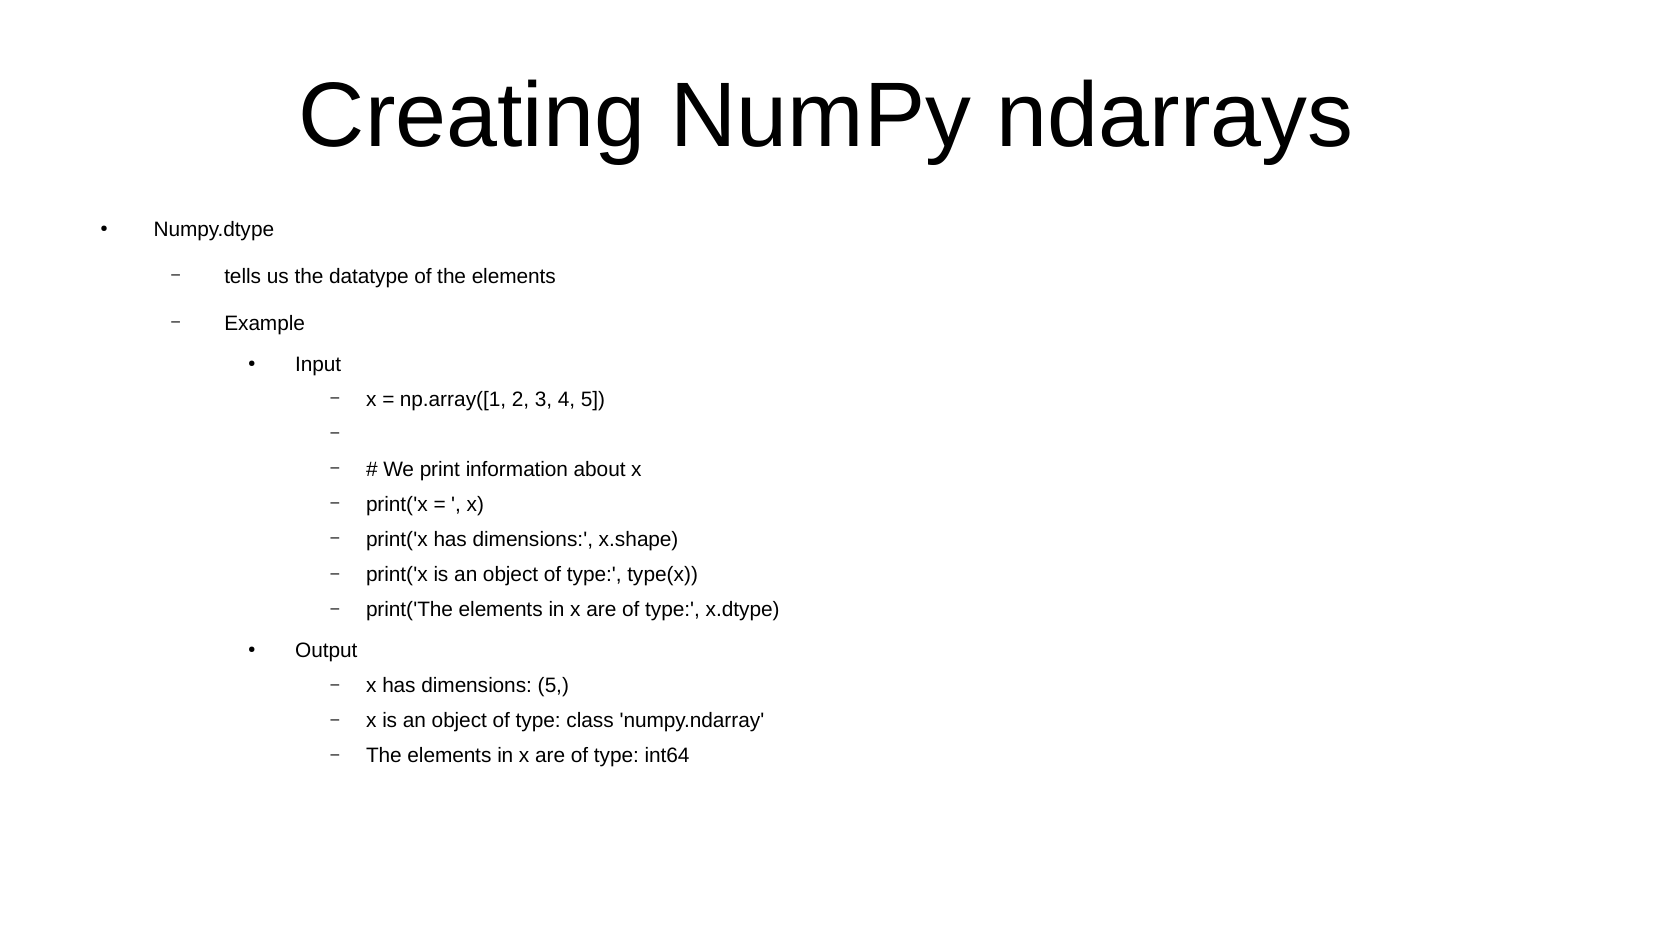

# Creating NumPy ndarrays
Numpy.dtype
tells us the datatype of the elements
Example
Input
x = np.array([1, 2, 3, 4, 5])
# We print information about x
print('x = ', x)
print('x has dimensions:', x.shape)
print('x is an object of type:', type(x))
print('The elements in x are of type:', x.dtype)
Output
x has dimensions: (5,)
x is an object of type: class 'numpy.ndarray'
The elements in x are of type: int64